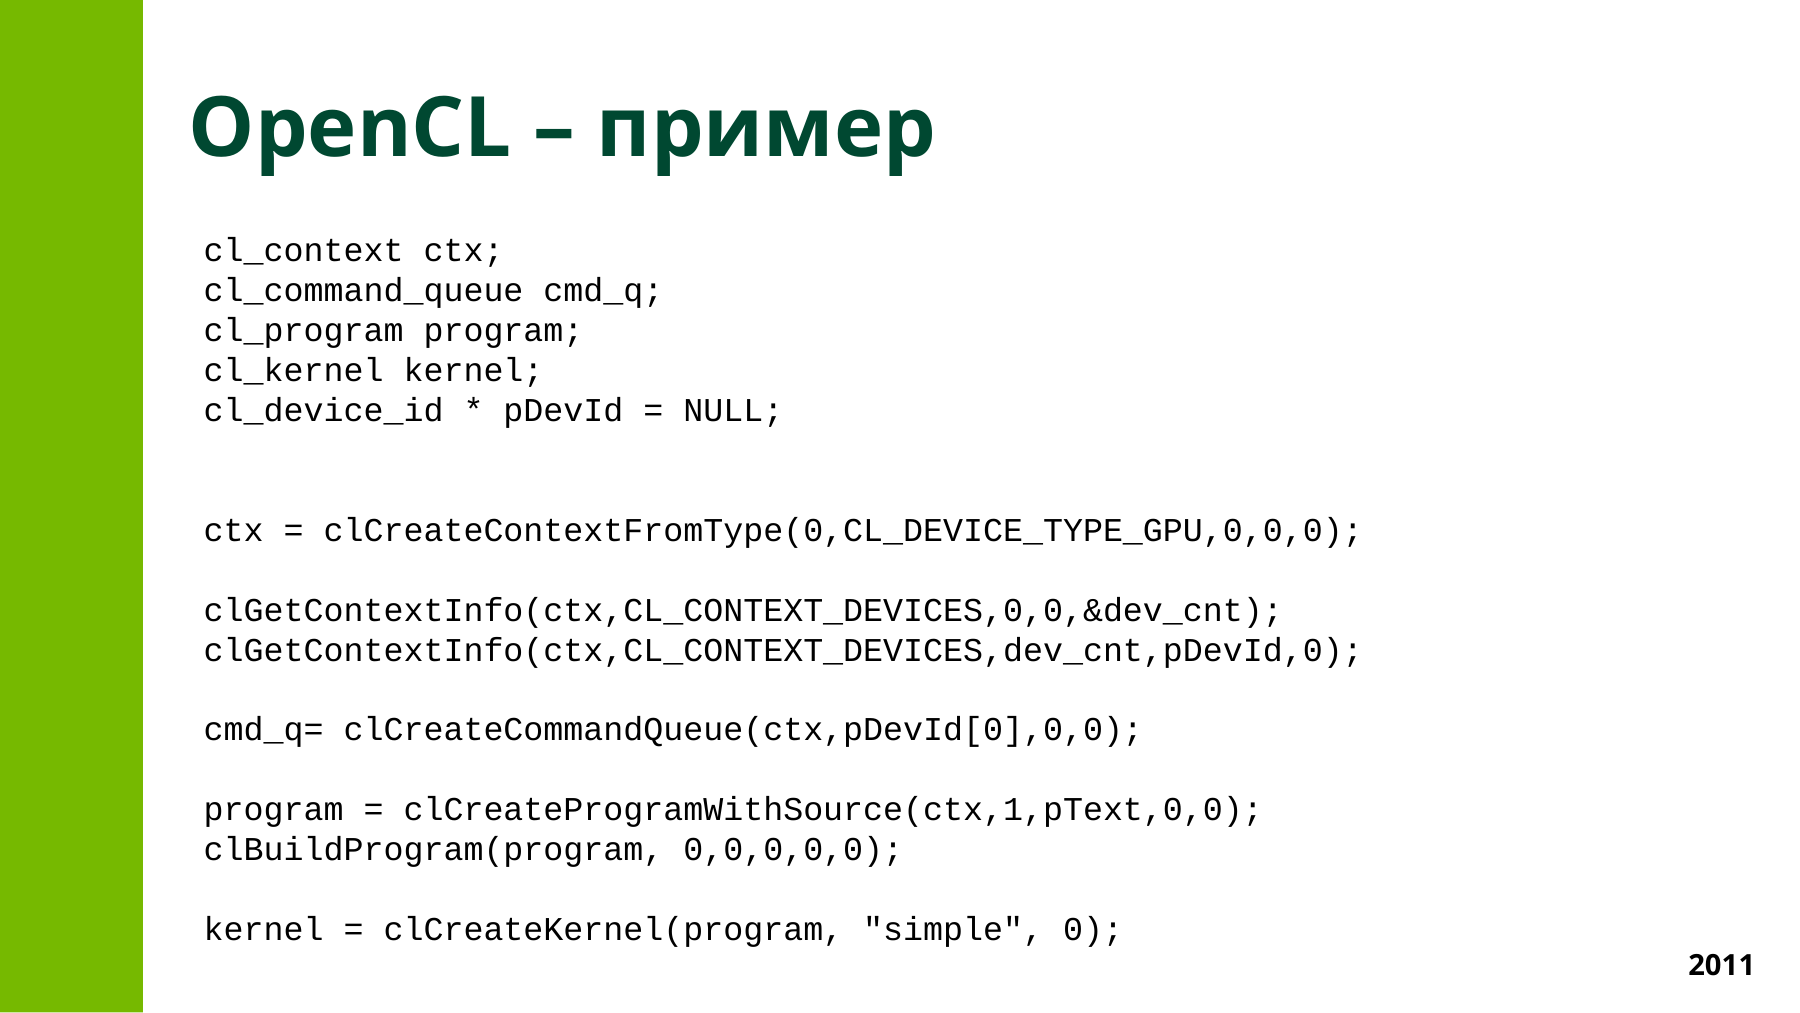

# OpenCL – пример
cl_context ctx;
cl_command_queue cmd_q;
cl_program program;
cl_kernel kernel;
cl_device_id * pDevId = NULL;
ctx = clCreateContextFromType(0,CL_DEVICE_TYPE_GPU,0,0,0);
clGetContextInfo(ctx,CL_CONTEXT_DEVICES,0,0,&dev_cnt);
clGetContextInfo(ctx,CL_CONTEXT_DEVICES,dev_cnt,pDevId,0);
cmd_q= clCreateCommandQueue(ctx,pDevId[0],0,0);
program = clCreateProgramWithSource(ctx,1,pText,0,0);
clBuildProgram(program, 0,0,0,0,0);
kernel = clCreateKernel(program, "simple", 0);